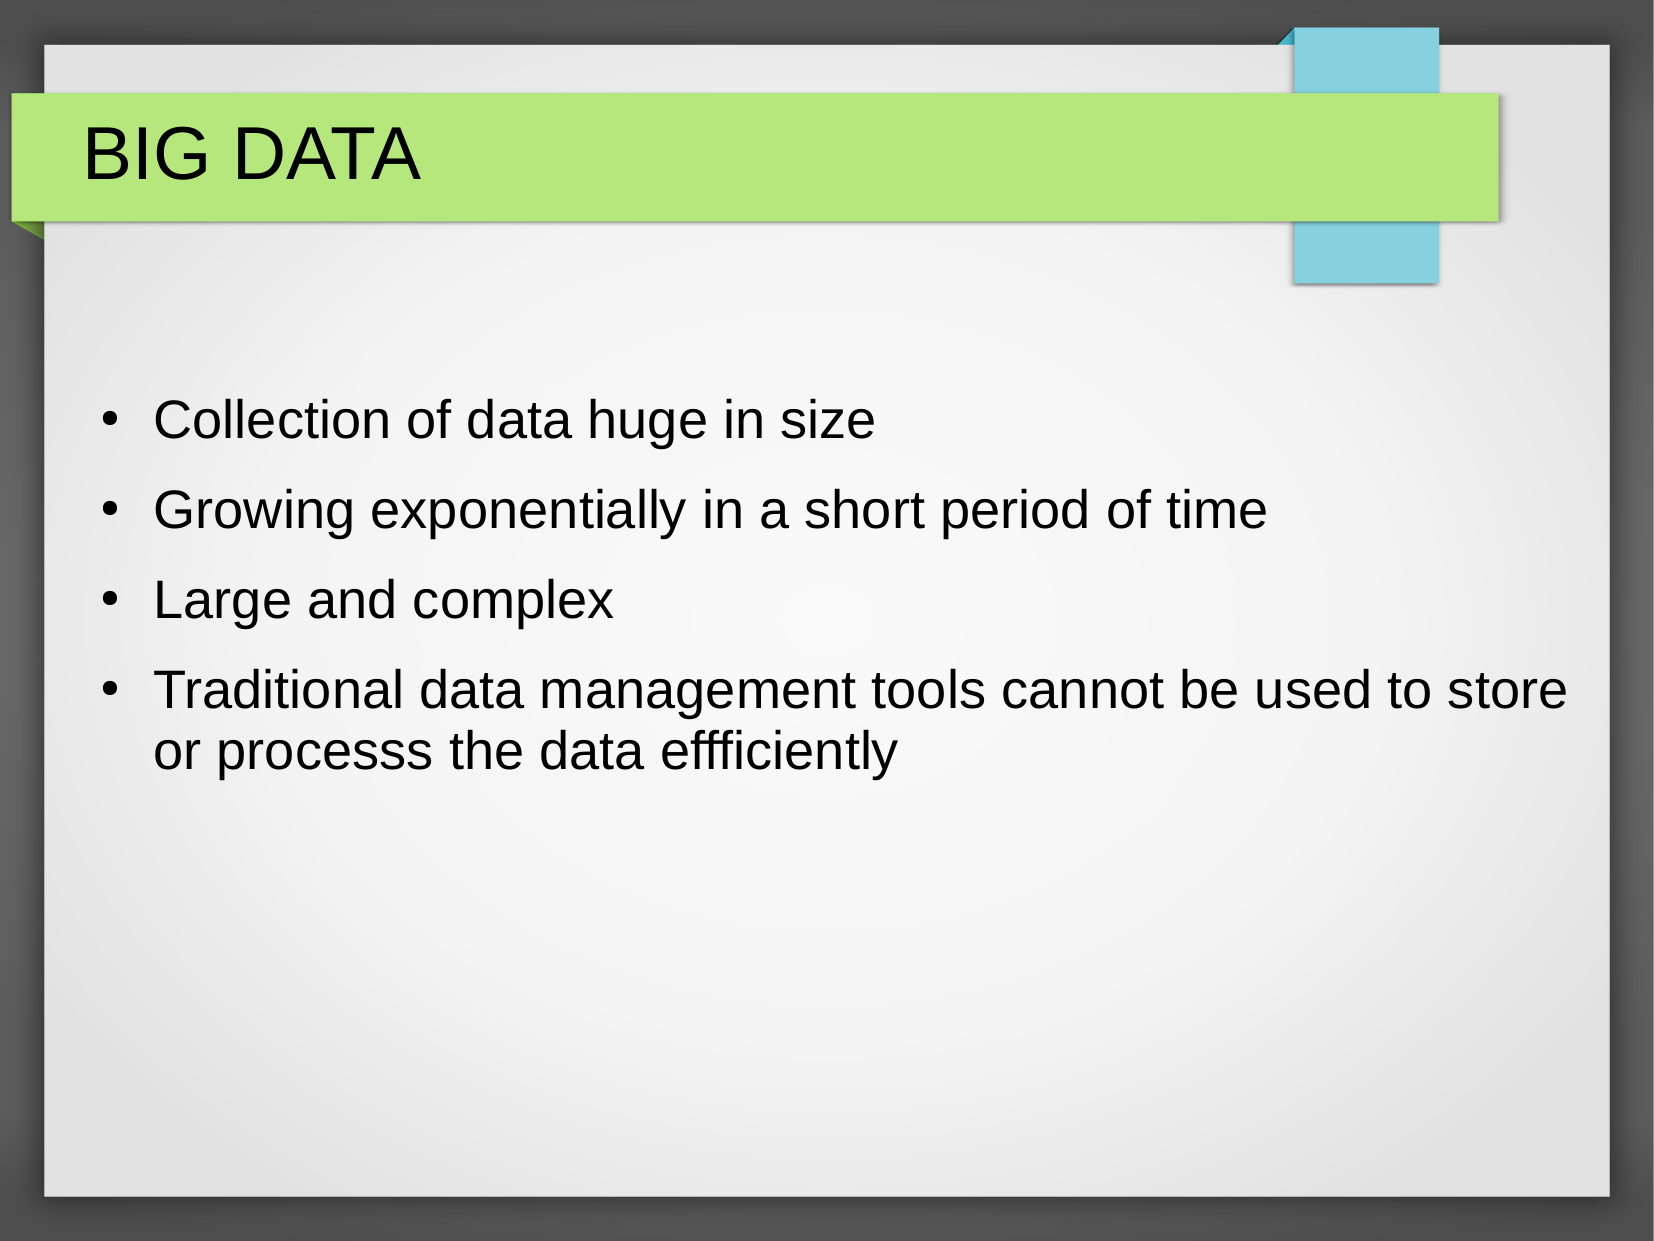

# BIG DATA
Collection of data huge in size
Growing exponentially in a short period of time
Large and complex
Traditional data management tools cannot be used to store or processs the data effficiently